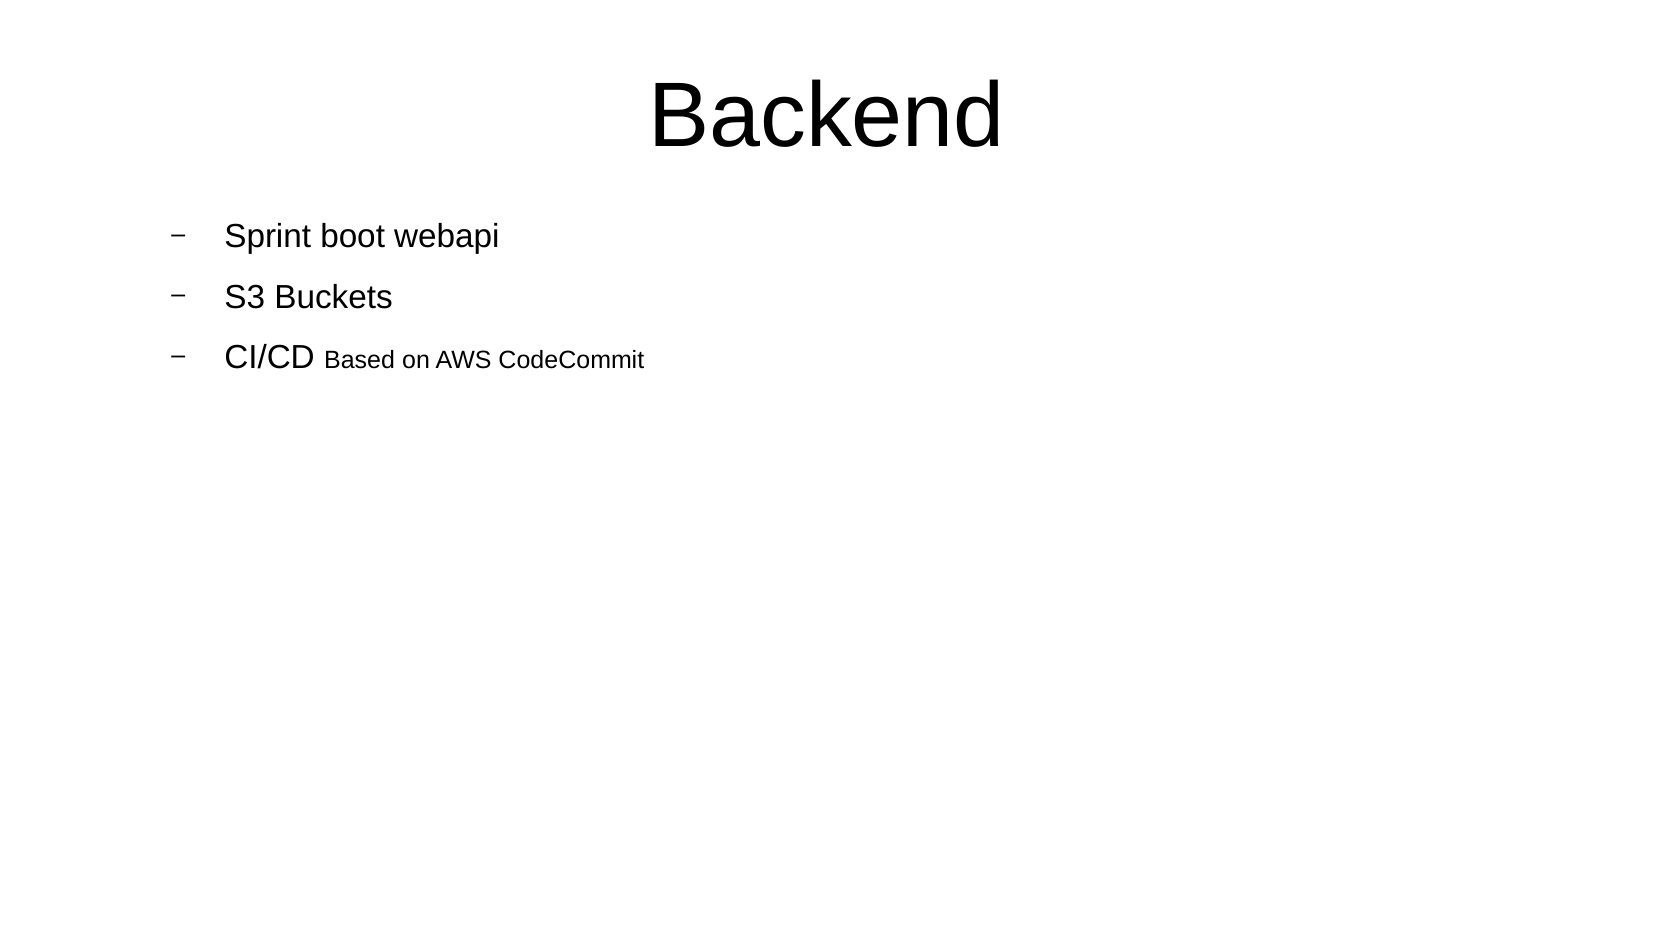

# Backend
Sprint boot webapi
S3 Buckets
CI/CD Based on AWS CodeCommit